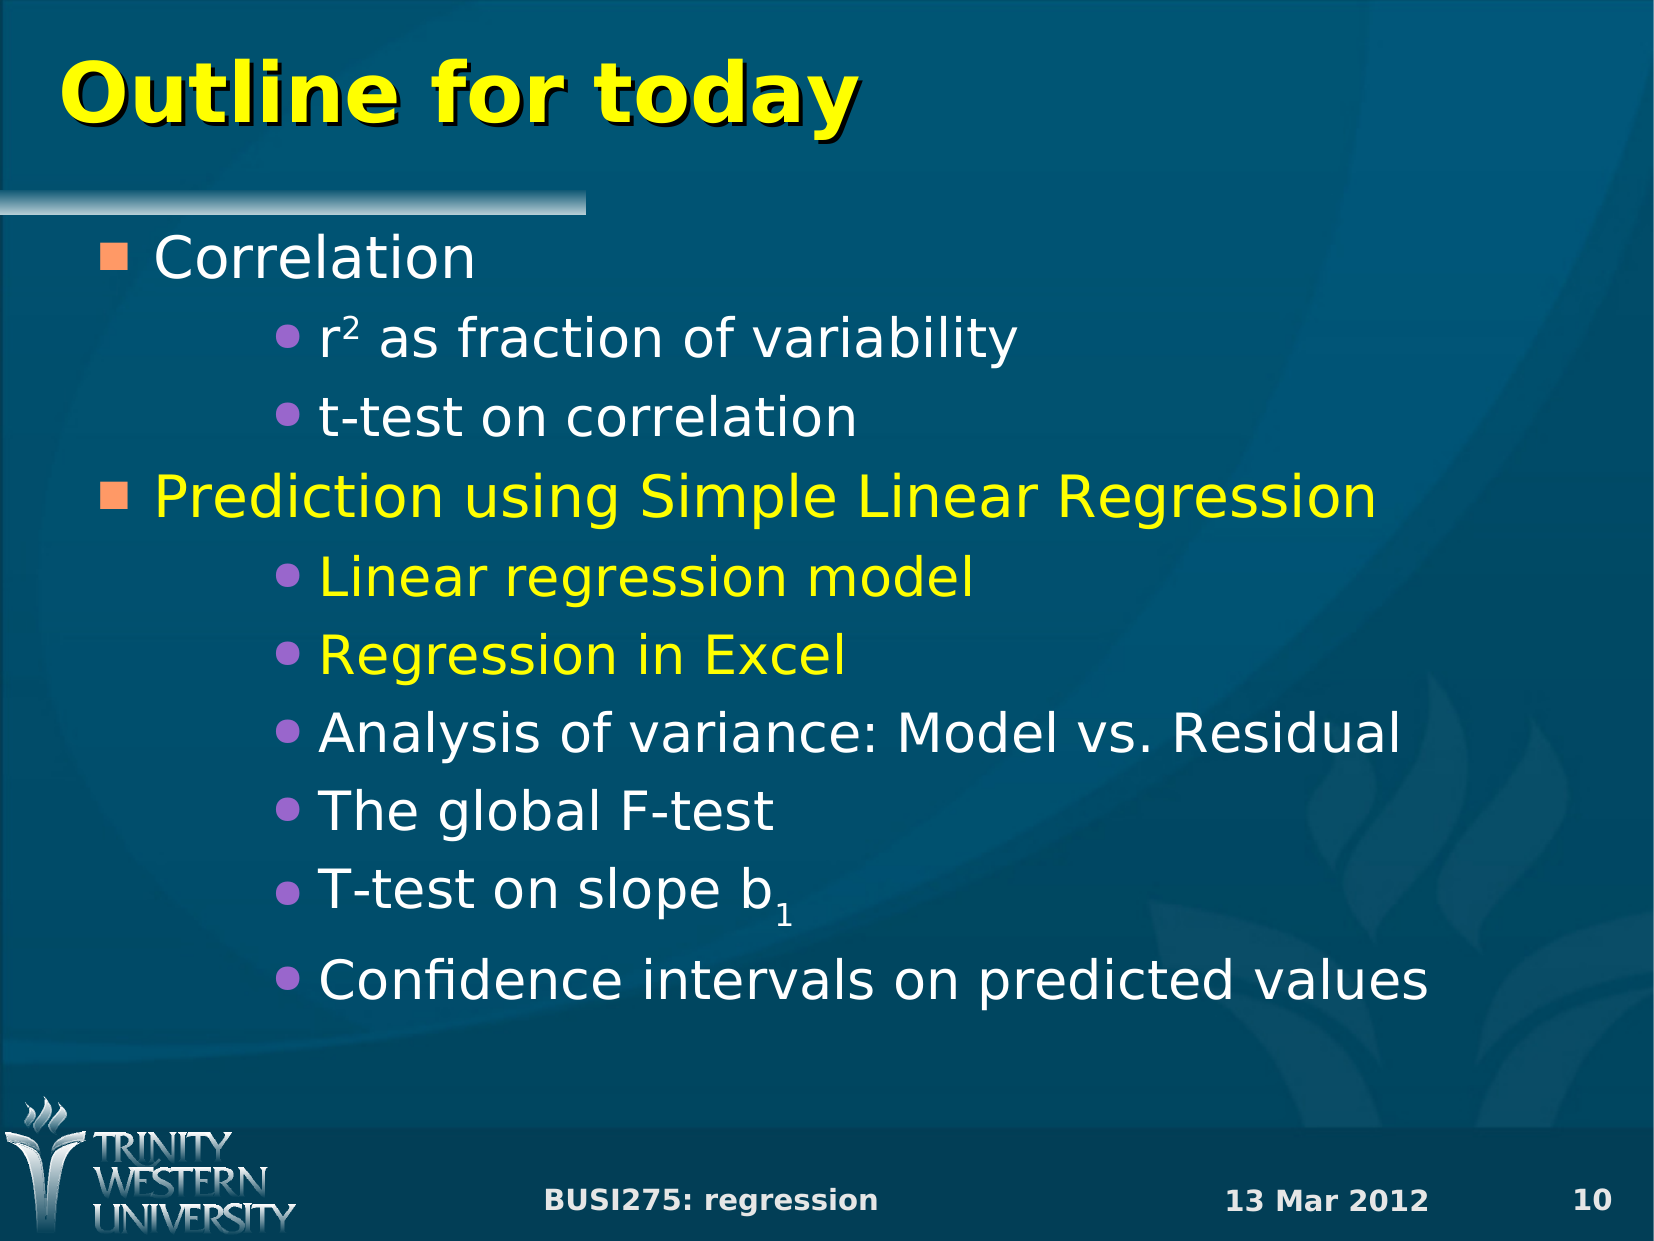

# Outline for today
Correlation
r2 as fraction of variability
t-test on correlation
Prediction using Simple Linear Regression
Linear regression model
Regression in Excel
Analysis of variance: Model vs. Residual
The global F-test
T-test on slope b1
Confidence intervals on predicted values
BUSI275: regression
13 Mar 2012
10